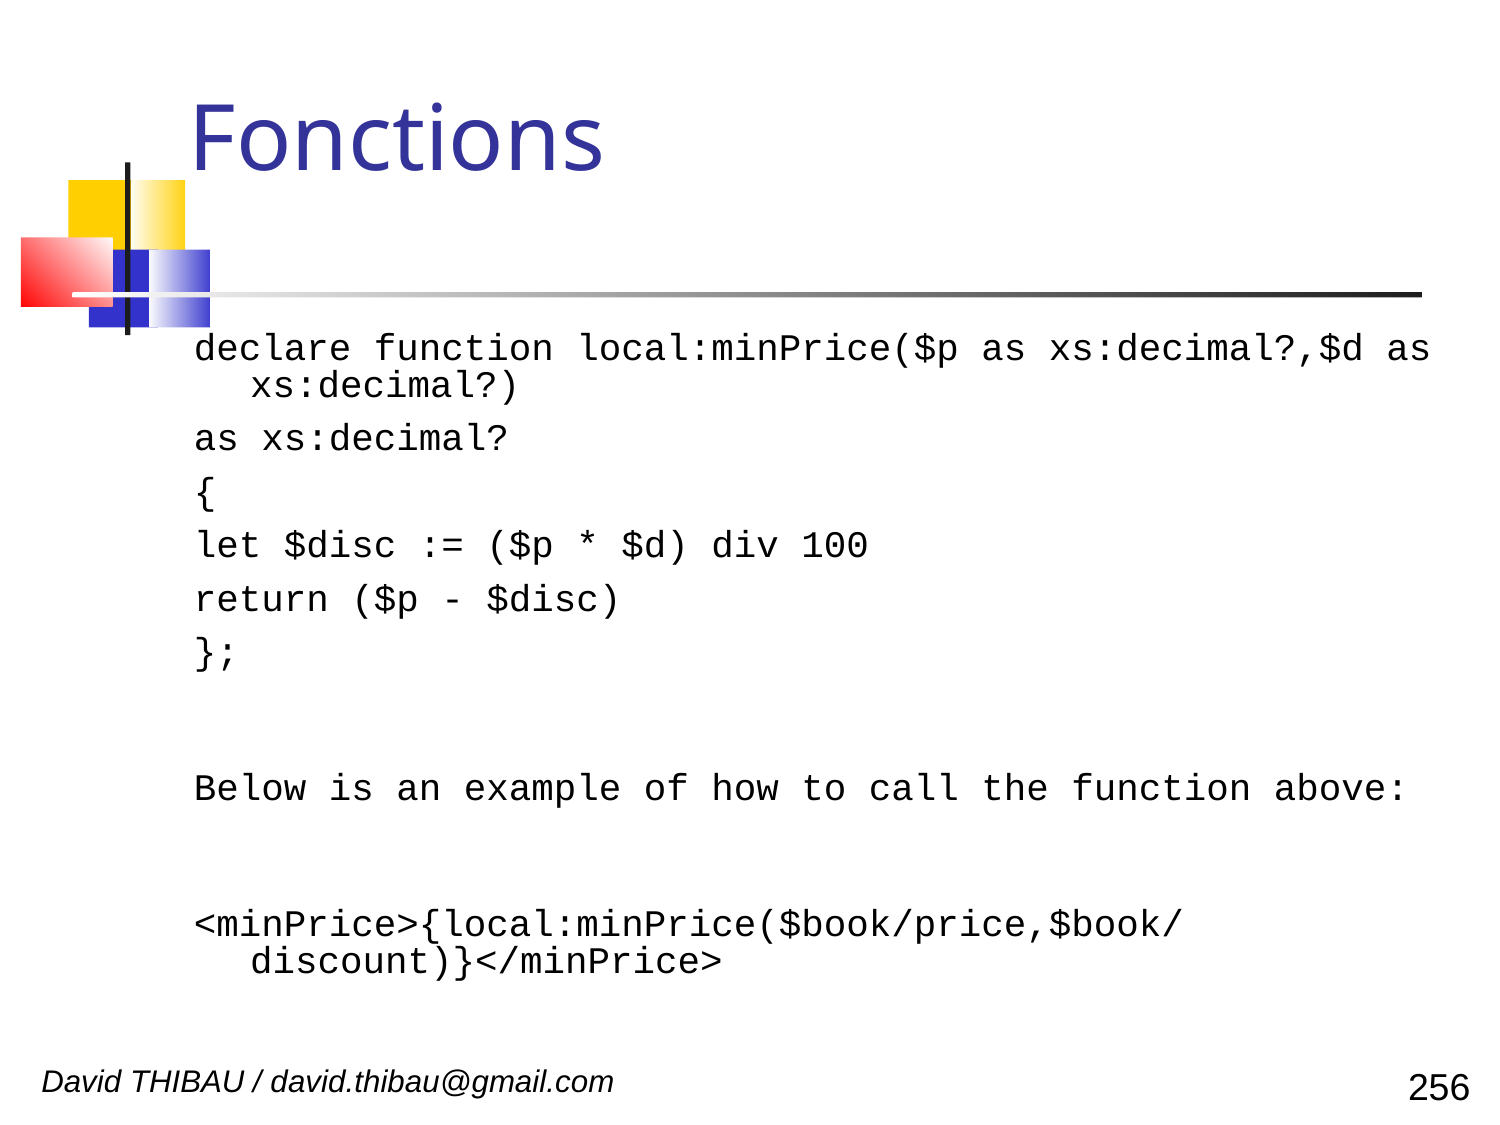

# Fonctions
declare function local:minPrice($p as xs:decimal?,$d as xs:decimal?)
as xs:decimal?
{
let $disc := ($p * $d) div 100
return ($p - $disc)
};
Below is an example of how to call the function above:
<minPrice>{local:minPrice($book/price,$book/discount)}</minPrice>